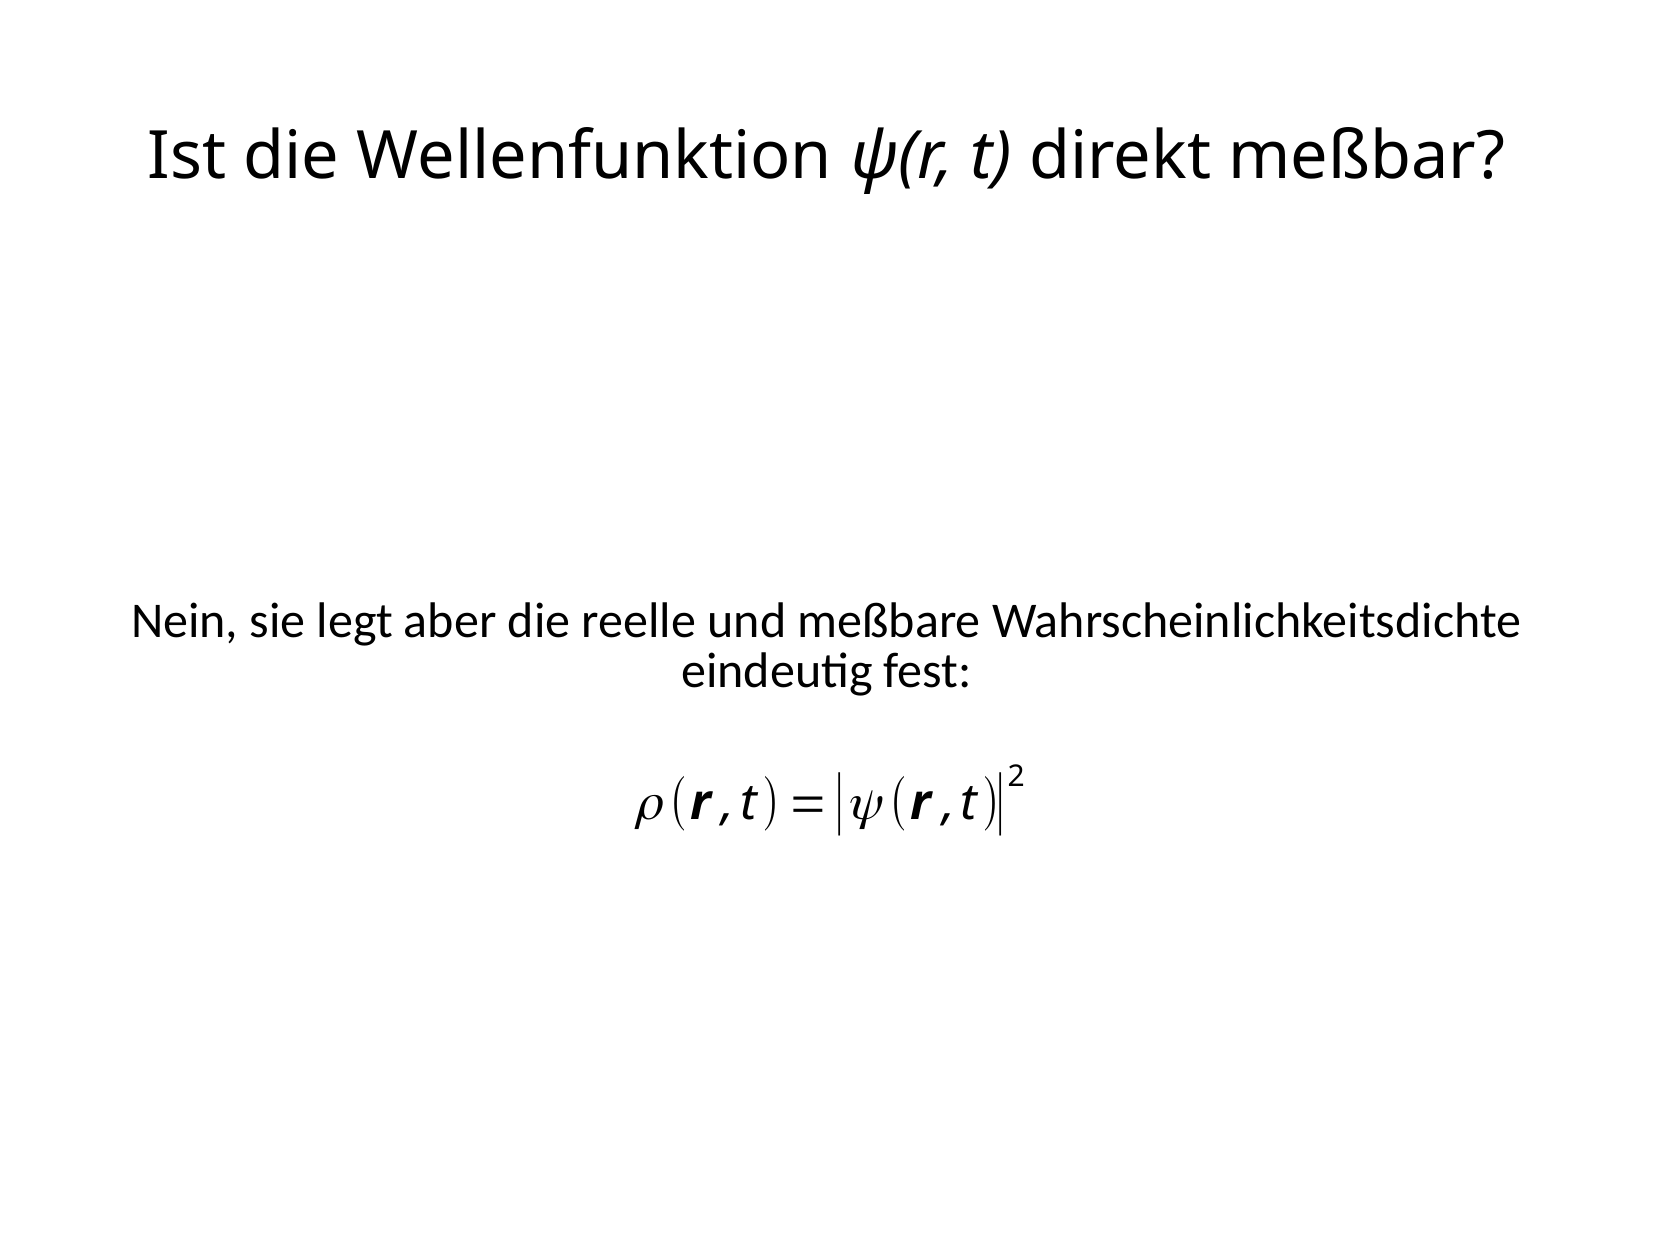

# Ist die Wellenfunktion ψ(r, t) direkt meßbar?
Nein, sie legt aber die reelle und meßbare Wahrscheinlichkeitsdichte eindeutig fest: